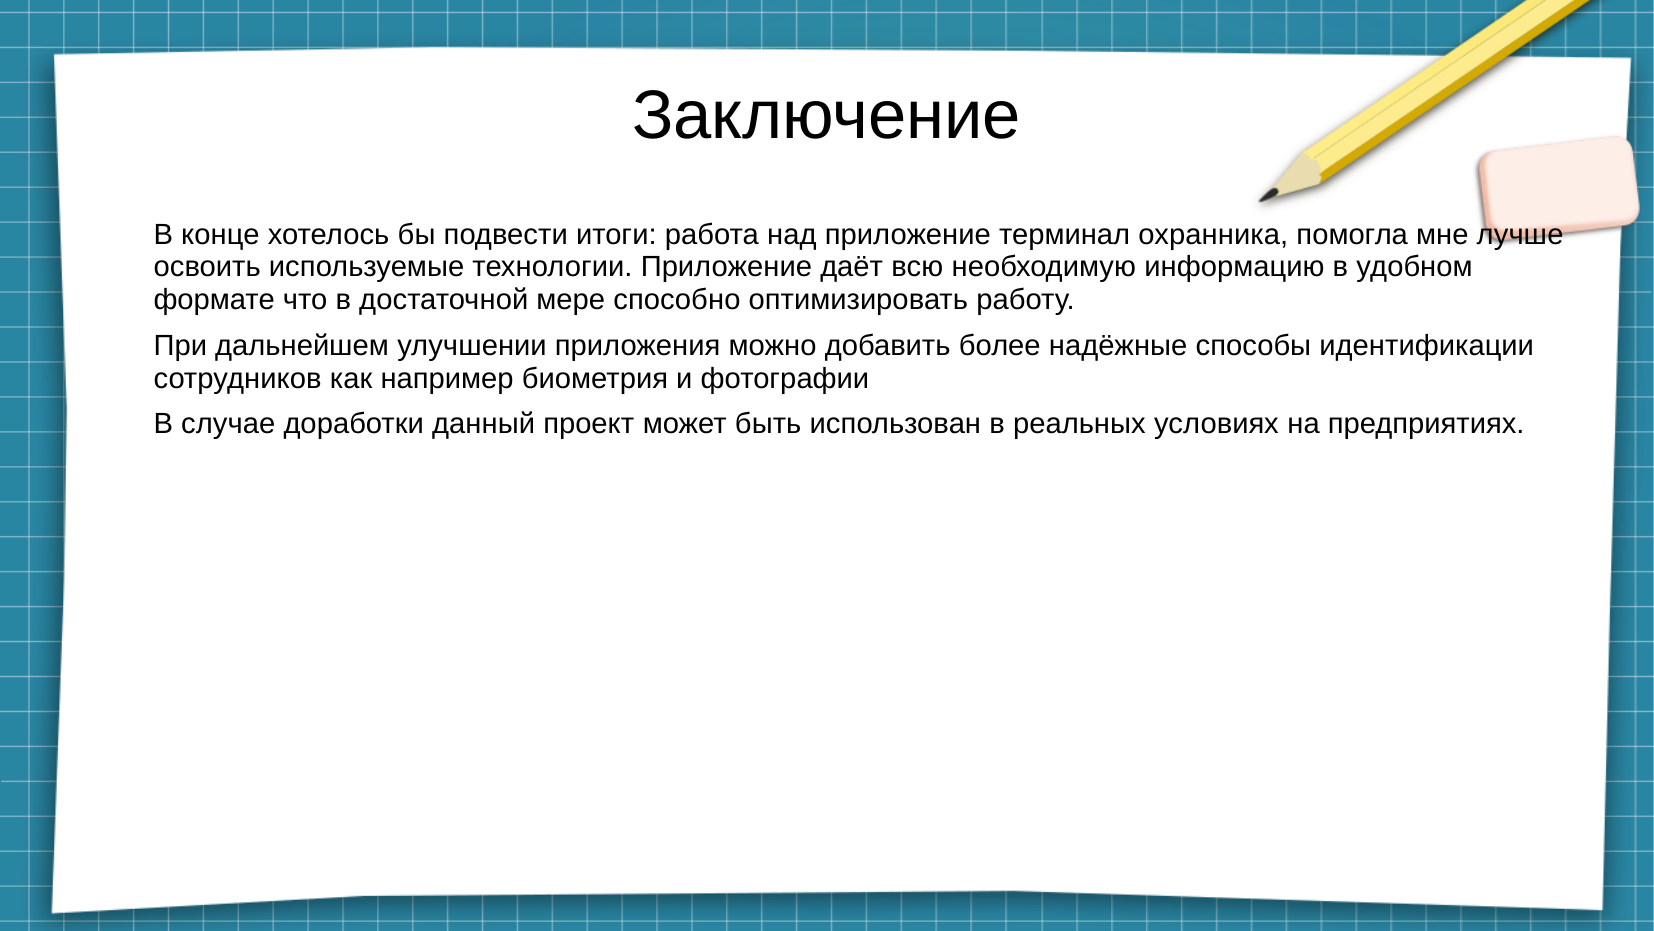

# Заключение
В конце хотелось бы подвести итоги: работа над приложение терминал охранника, помогла мне лучше освоить используемые технологии. Приложение даёт всю необходимую информацию в удобном формате что в достаточной мере способно оптимизировать работу.
При дальнейшем улучшении приложения можно добавить более надёжные способы идентификации сотрудников как например биометрия и фотографии
В случае доработки данный проект может быть использован в реальных условиях на предприятиях.